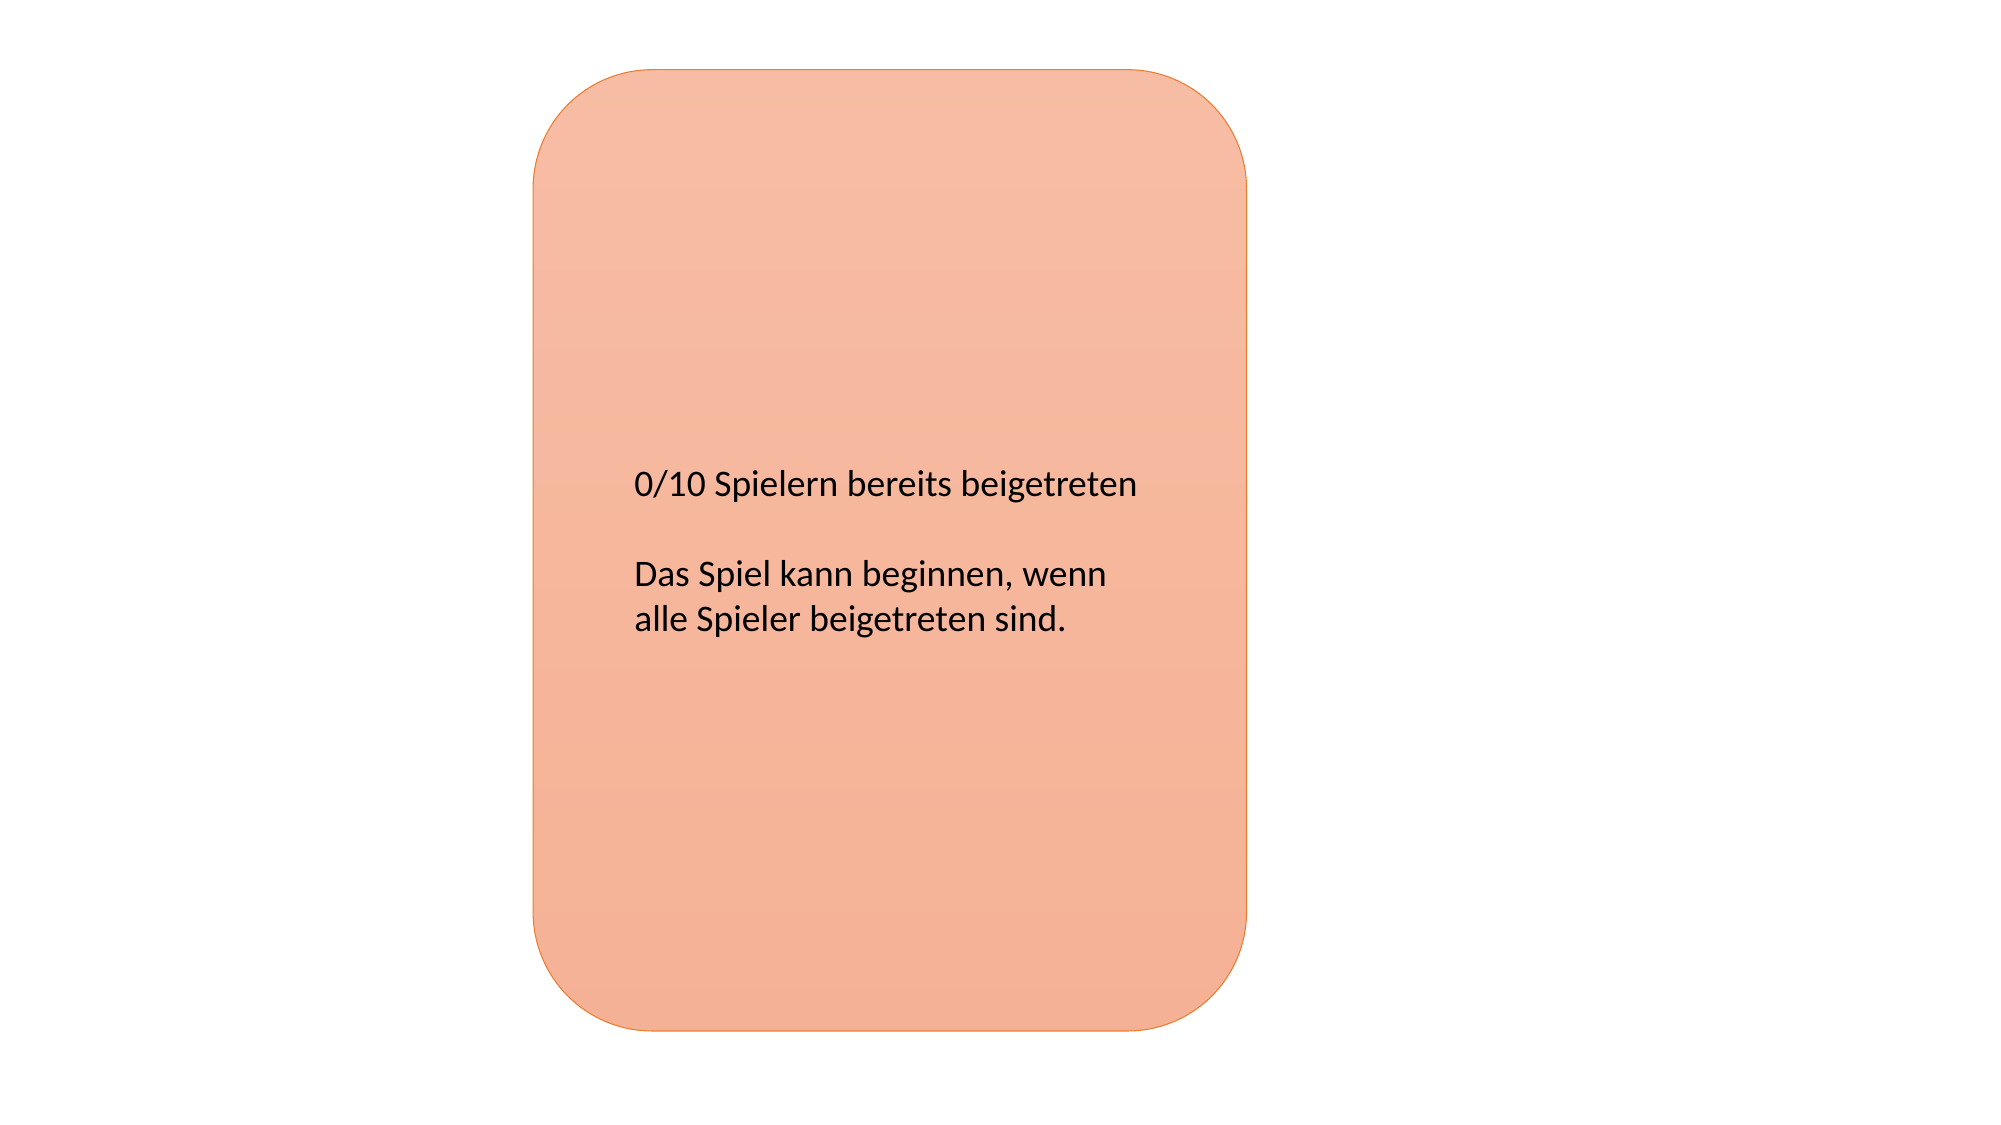

0/10 Spielern bereits beigetreten
Das Spiel kann beginnen, wenn alle Spieler beigetreten sind.